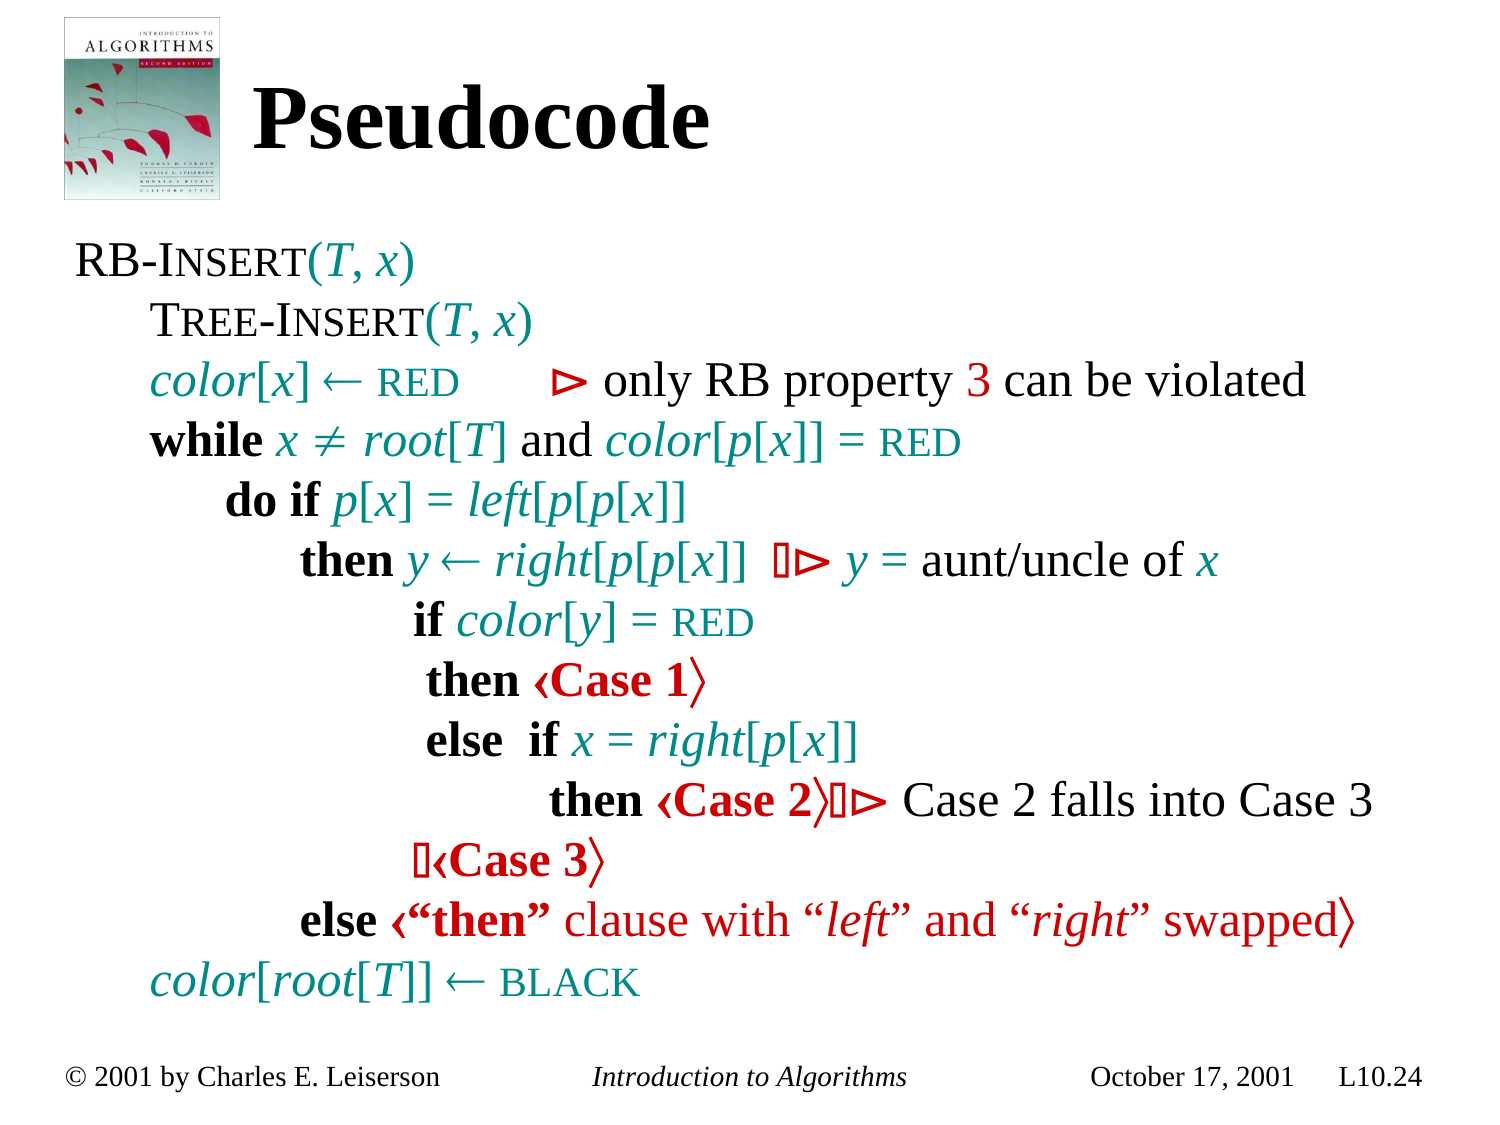

# Pseudocode
RB-INSERT(T, x)
TREE-INSERT(T, x)
color[x]  RED	⊳ only RB property 3 can be violated
while x  root[T] and color[p[x]] = RED
do if p[x] = left[p[p[x]]
then y  right[p[p[x]]⊳ y = aunt/uncle of x
if color[y] = RED
 then Case 1
 else if x = right[p[x]]
	 then Case 2⊳ Case 2 falls into Case 3
Case 3
else “then” clause with “left” and “right” swapped
color[root[T]]  BLACK
Introduction to Algorithms
October 17, 2001 L10.